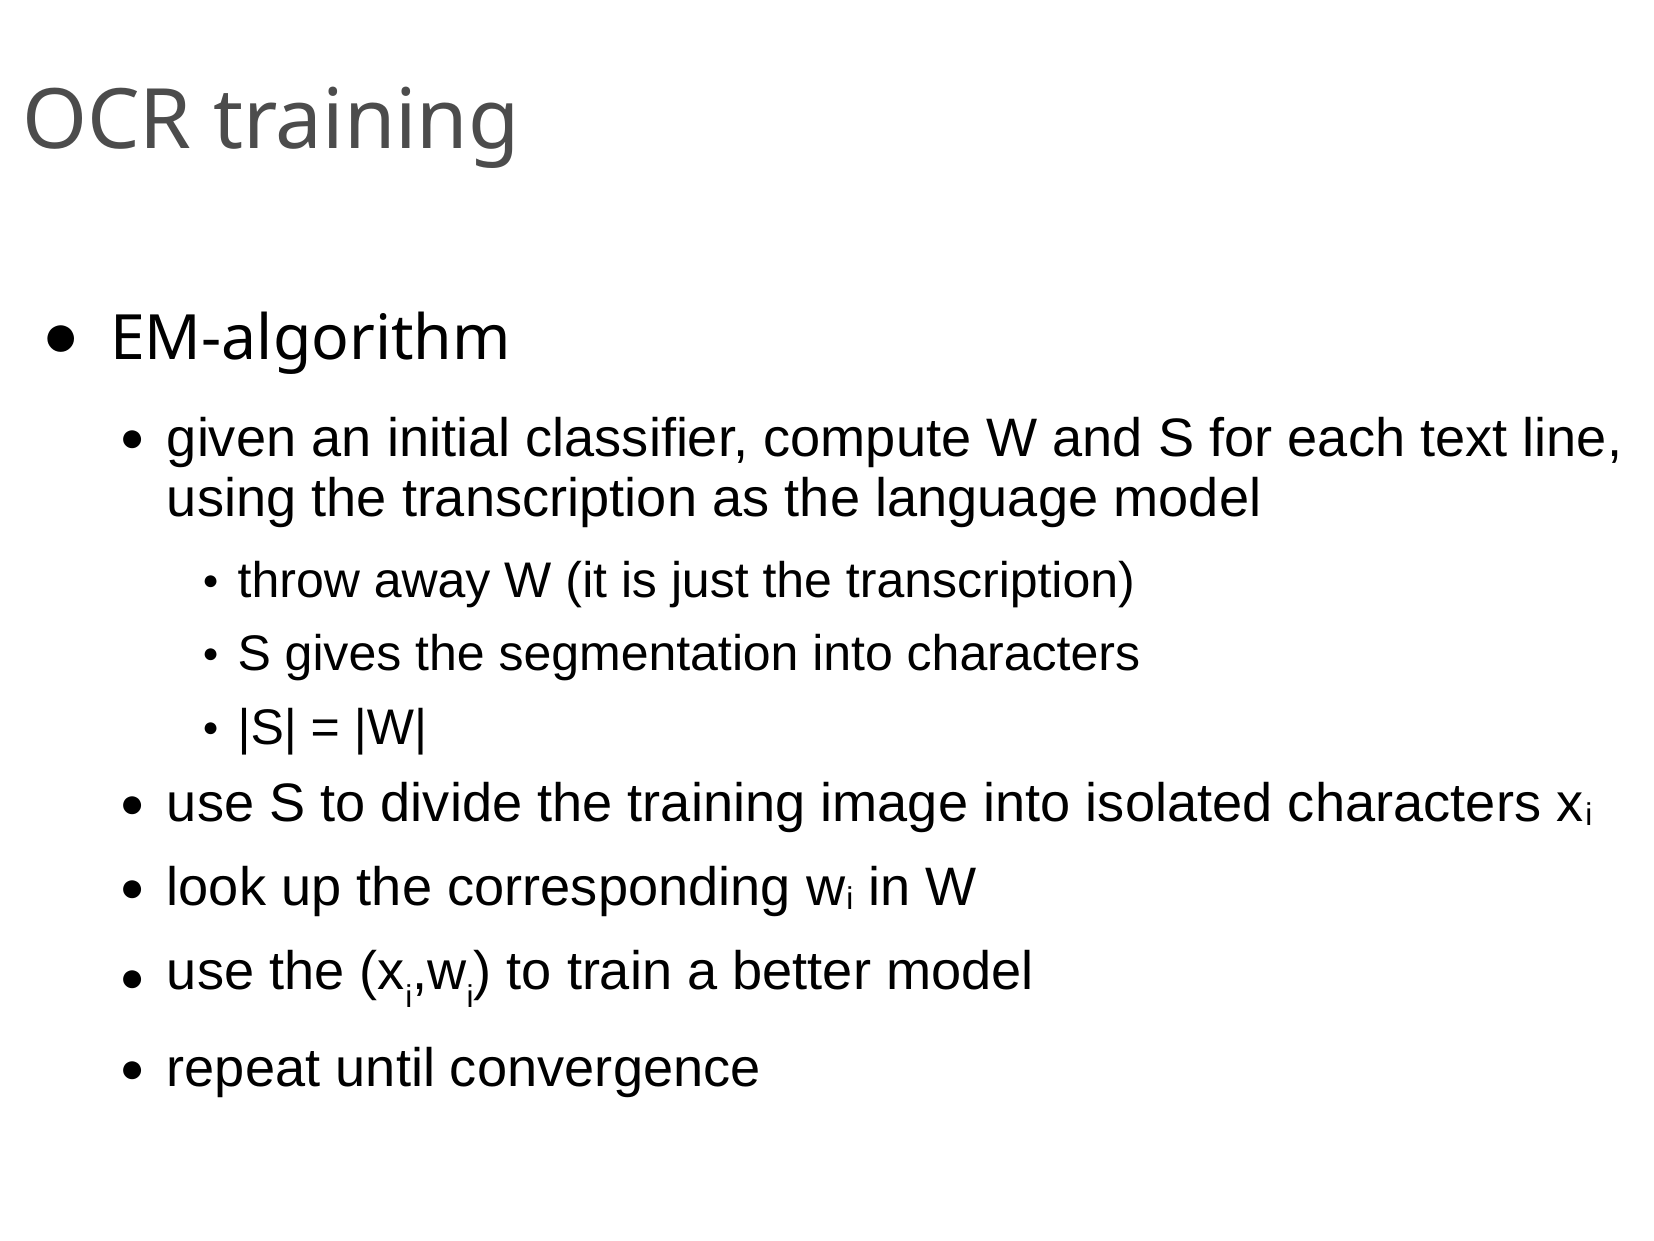

# OCR training
EM-algorithm
given an initial classifier, compute W and S for each text line, using the transcription as the language model
throw away W (it is just the transcription)
S gives the segmentation into characters
|S| = |W|
use S to divide the training image into isolated characters xi
look up the corresponding wi in W
use the (xi,wi) to train a better model
repeat until convergence